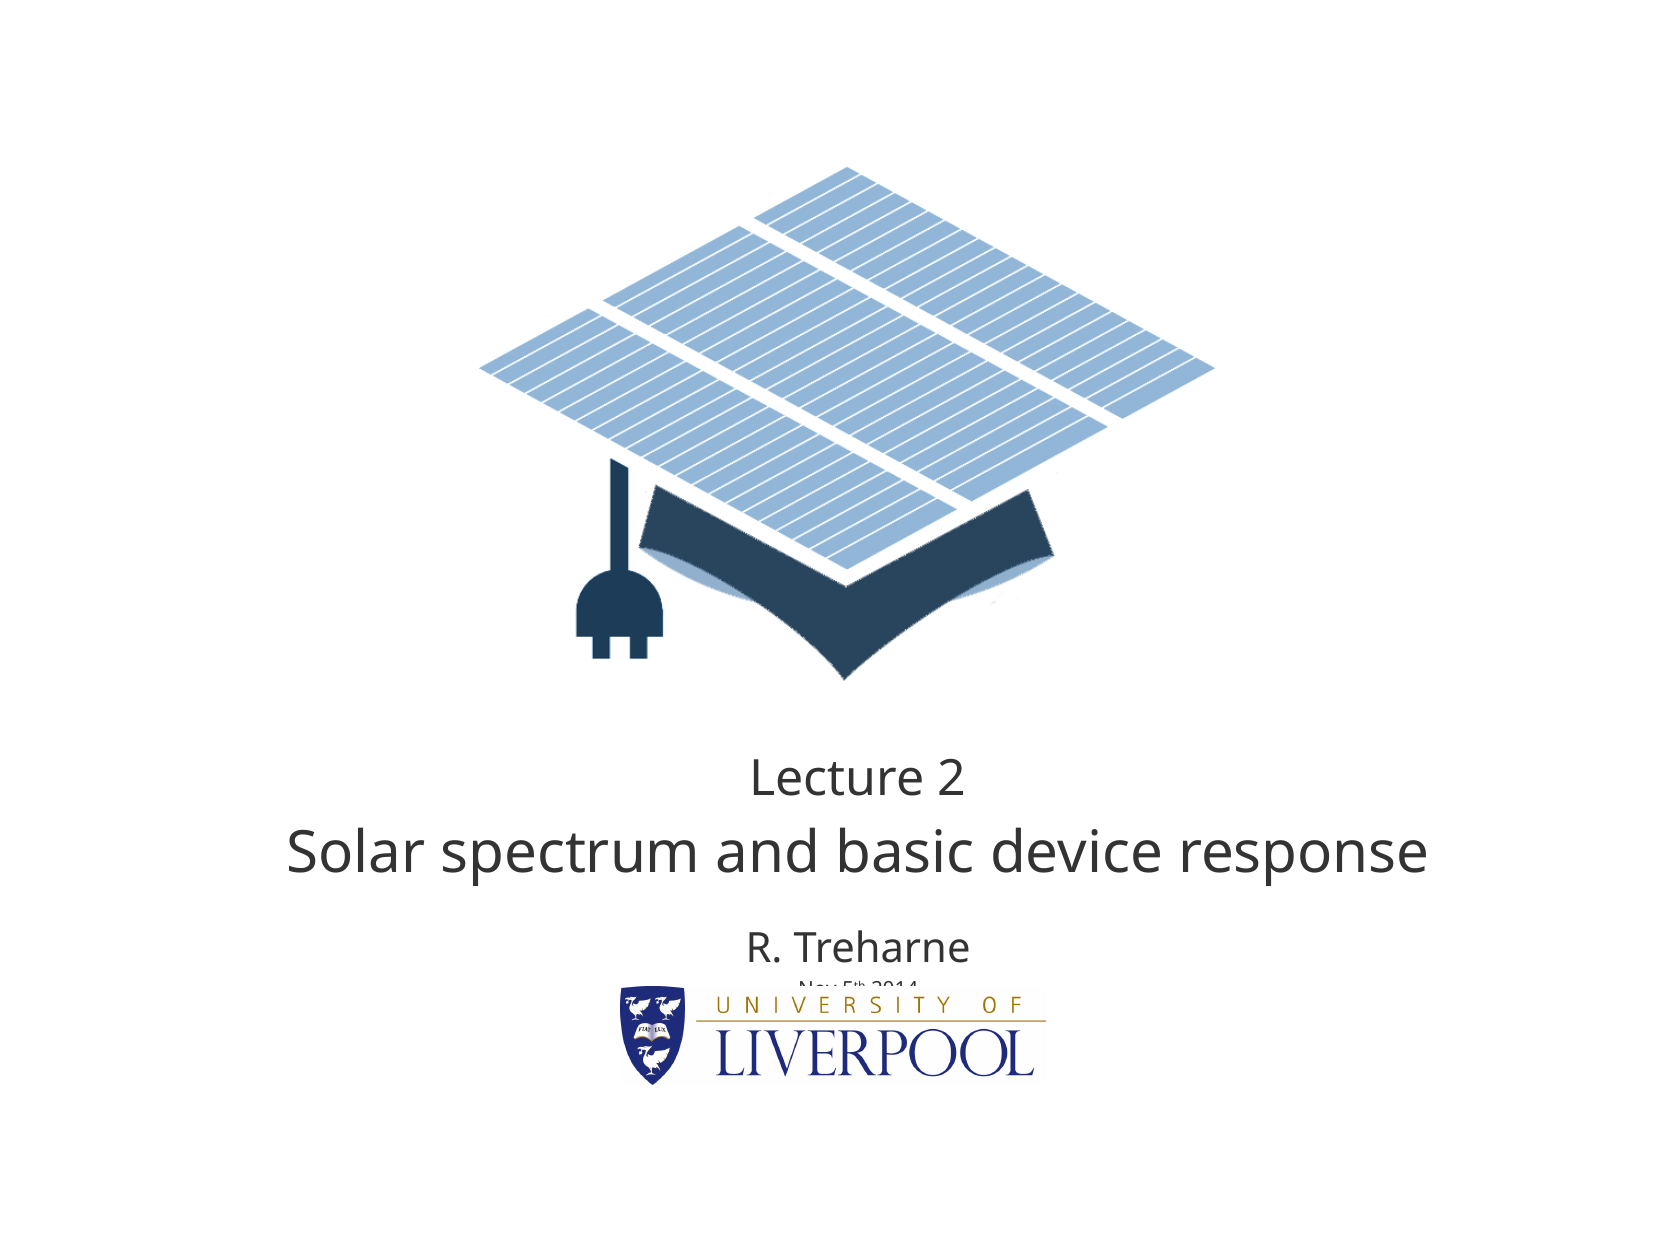

Lecture 2
Solar spectrum and basic device response
R. Treharne
Nov 5th 2014